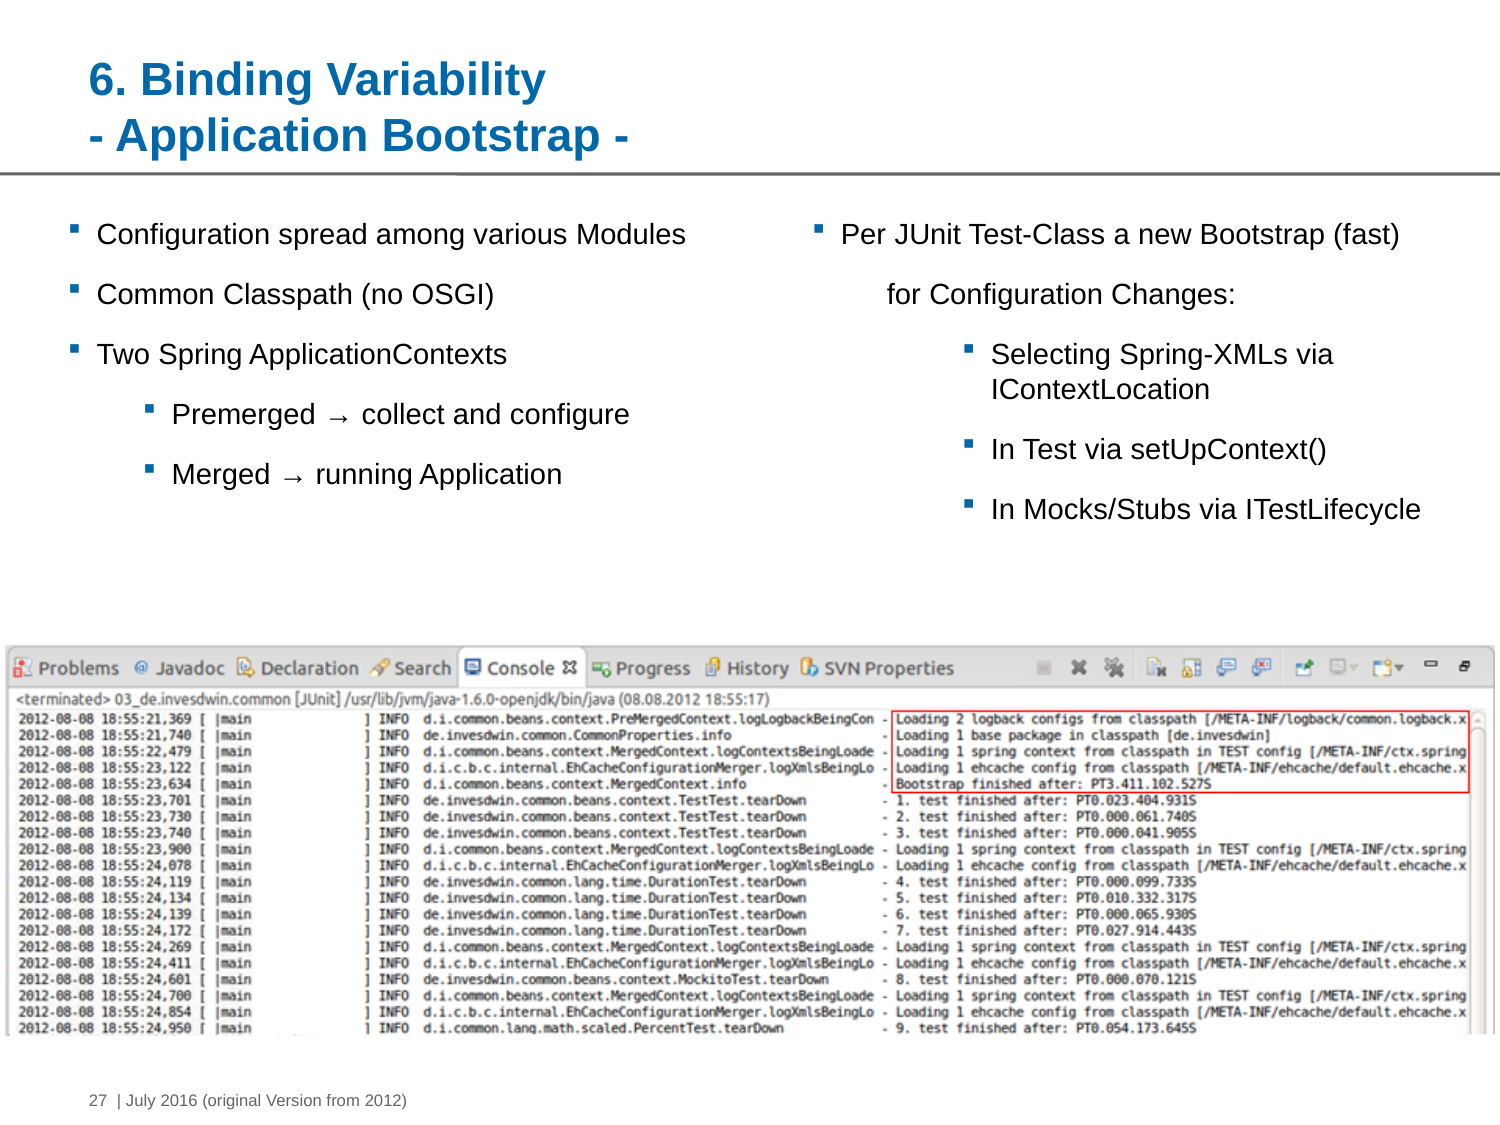

# 6. Binding Variability - Application Bootstrap -
Configuration spread among various Modules
Common Classpath (no OSGI)
Two Spring ApplicationContexts
Premerged → collect and configure
Merged → running Application
Per JUnit Test-Class a new Bootstrap (fast)
for Configuration Changes:
Selecting Spring-XMLs via IContextLocation
In Test via setUpContext()
In Mocks/Stubs via ITestLifecycle